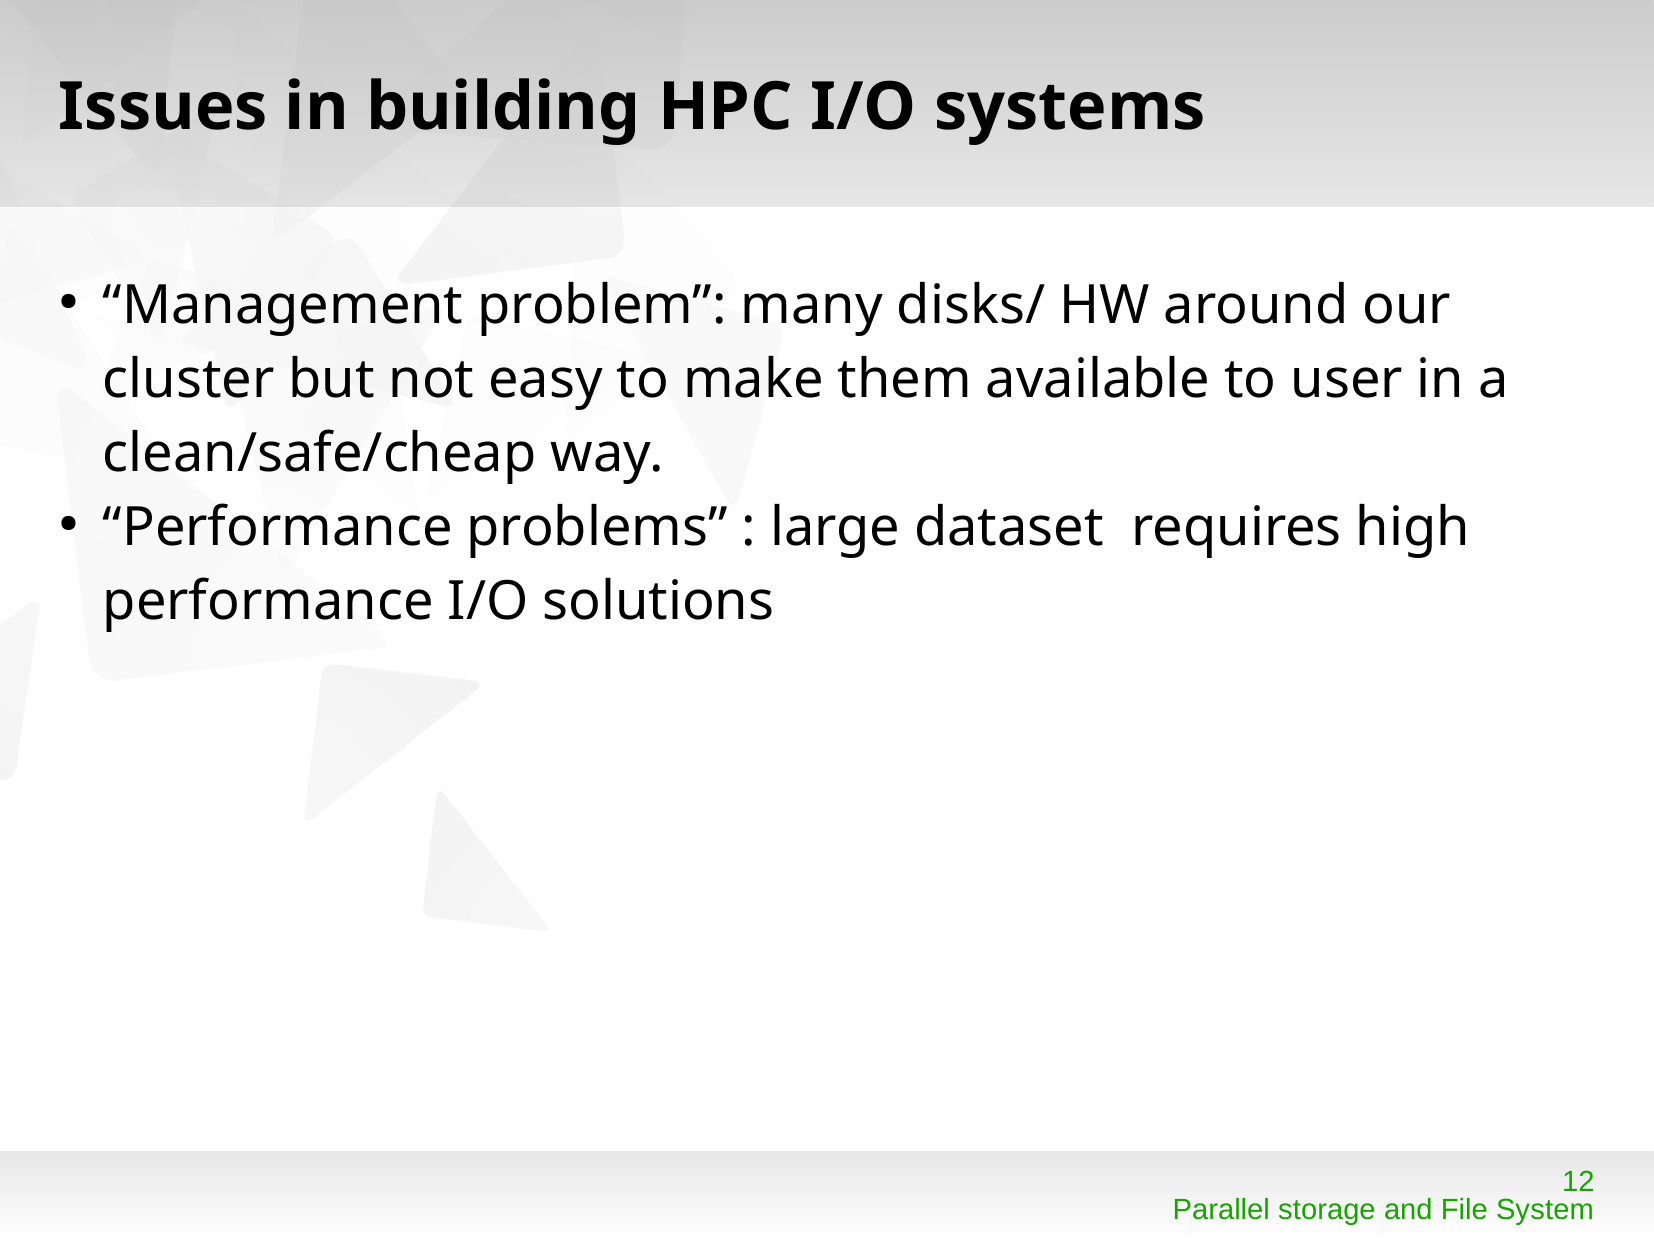

# Issues in building HPC I/O systems
“Management problem”: many disks/ HW around our cluster but not easy to make them available to user in a clean/safe/cheap way.
“Performance problems” : large dataset requires high performance I/O solutions
12
Parallel storage and File System